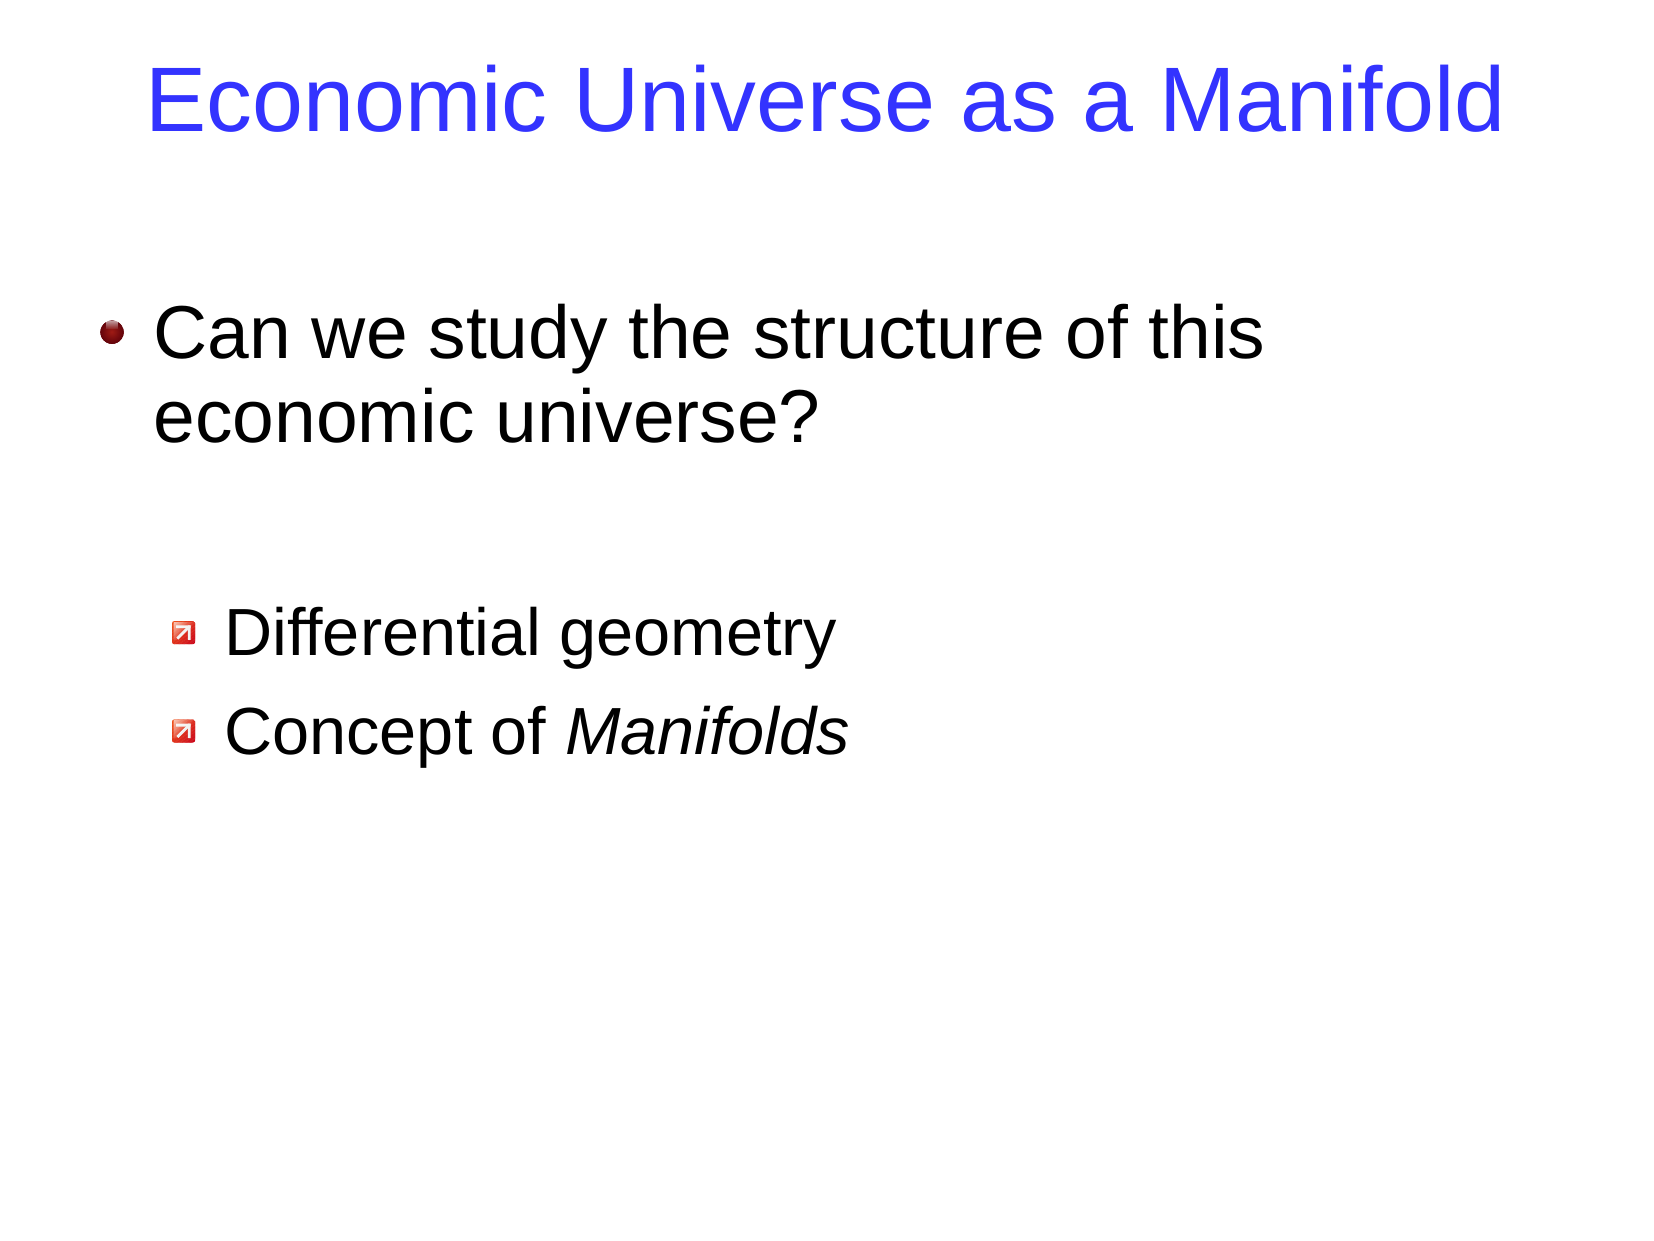

# Economic Universe as a Manifold
Can we study the structure of this economic universe?
Differential geometry
Concept of Manifolds